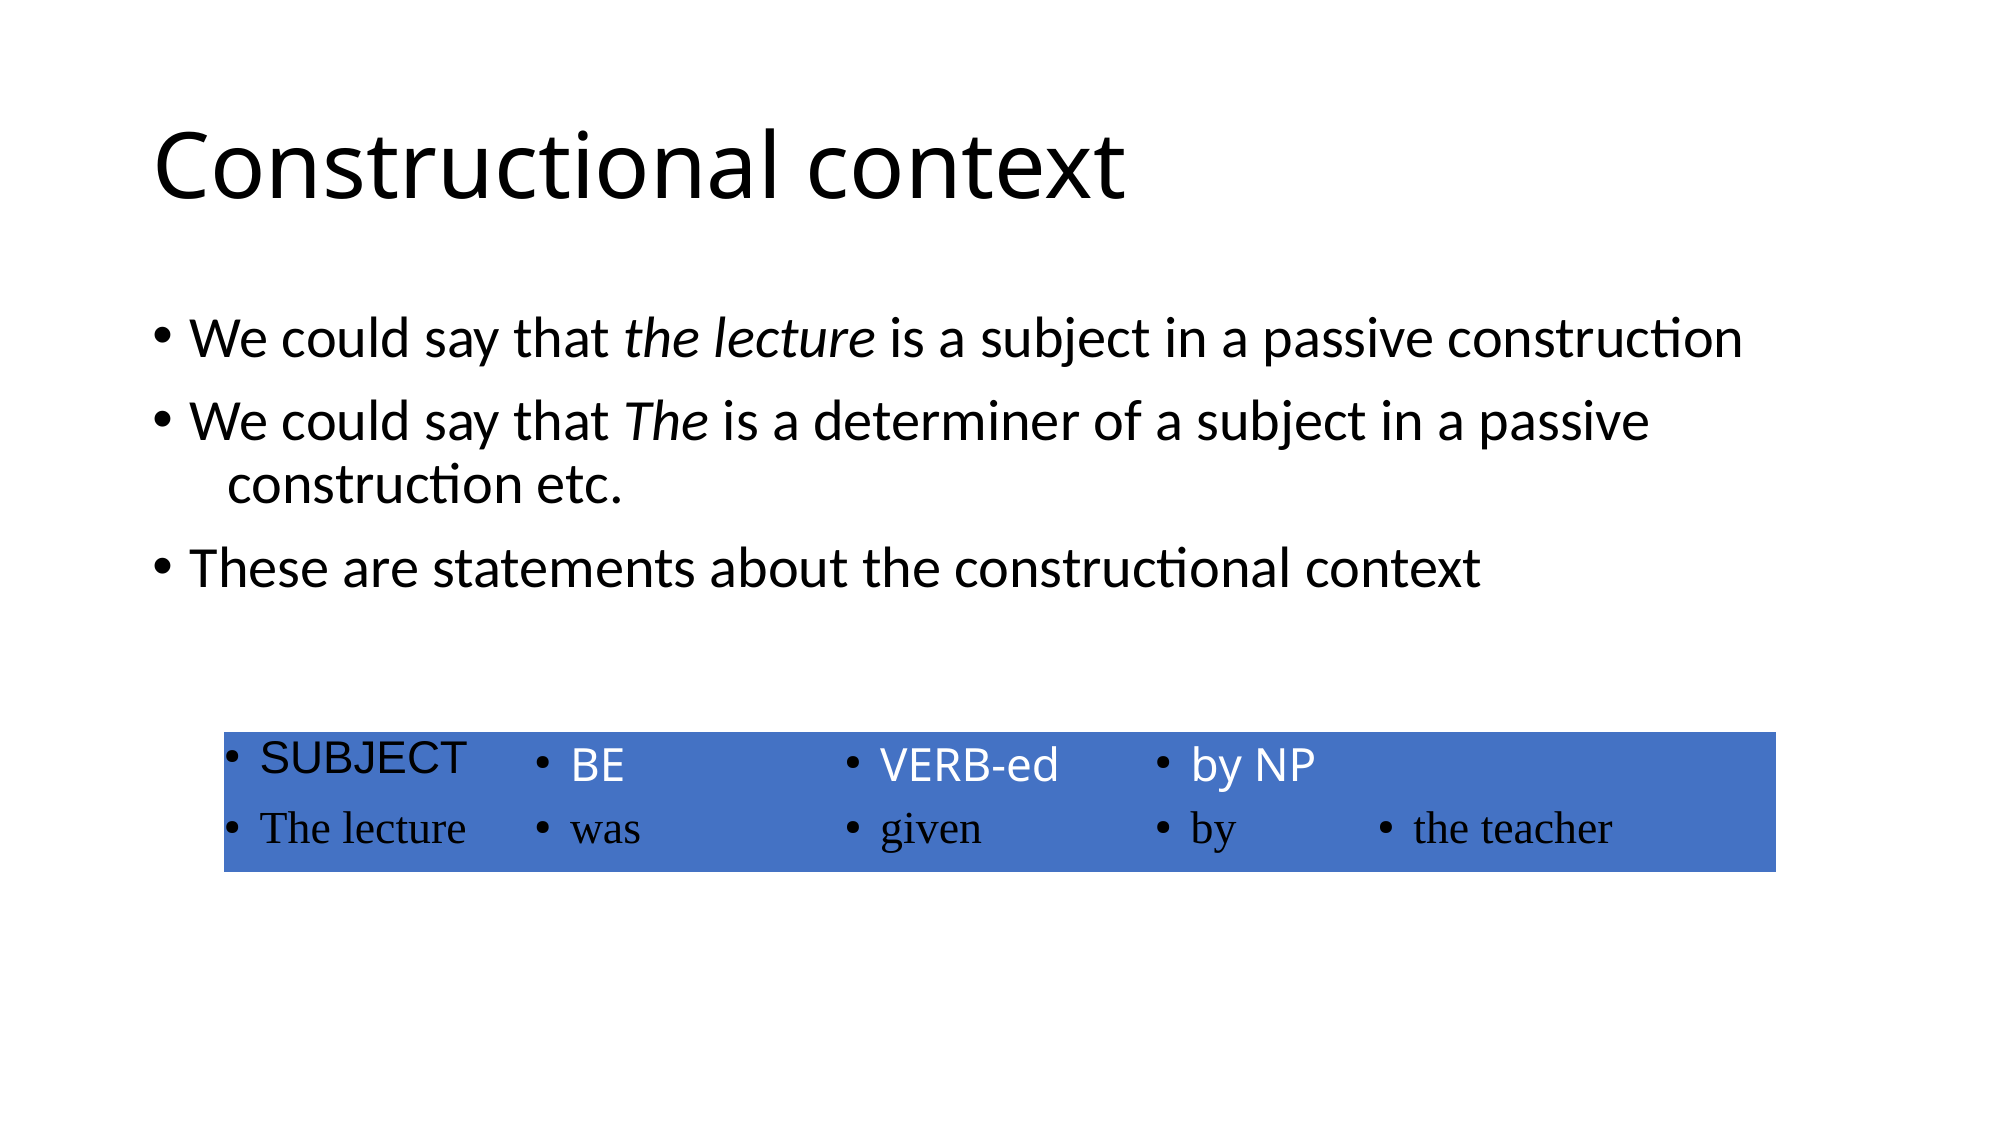

# Constructional context
We could say that the lecture is a subject in a passive construction
We could say that The is a determiner of a subject in a passive construction etc.
These are statements about the constructional context
| SUBJECT | BE | VERB-ed | by NP | |
| --- | --- | --- | --- | --- |
| The lecture | was | given | by | the teacher |